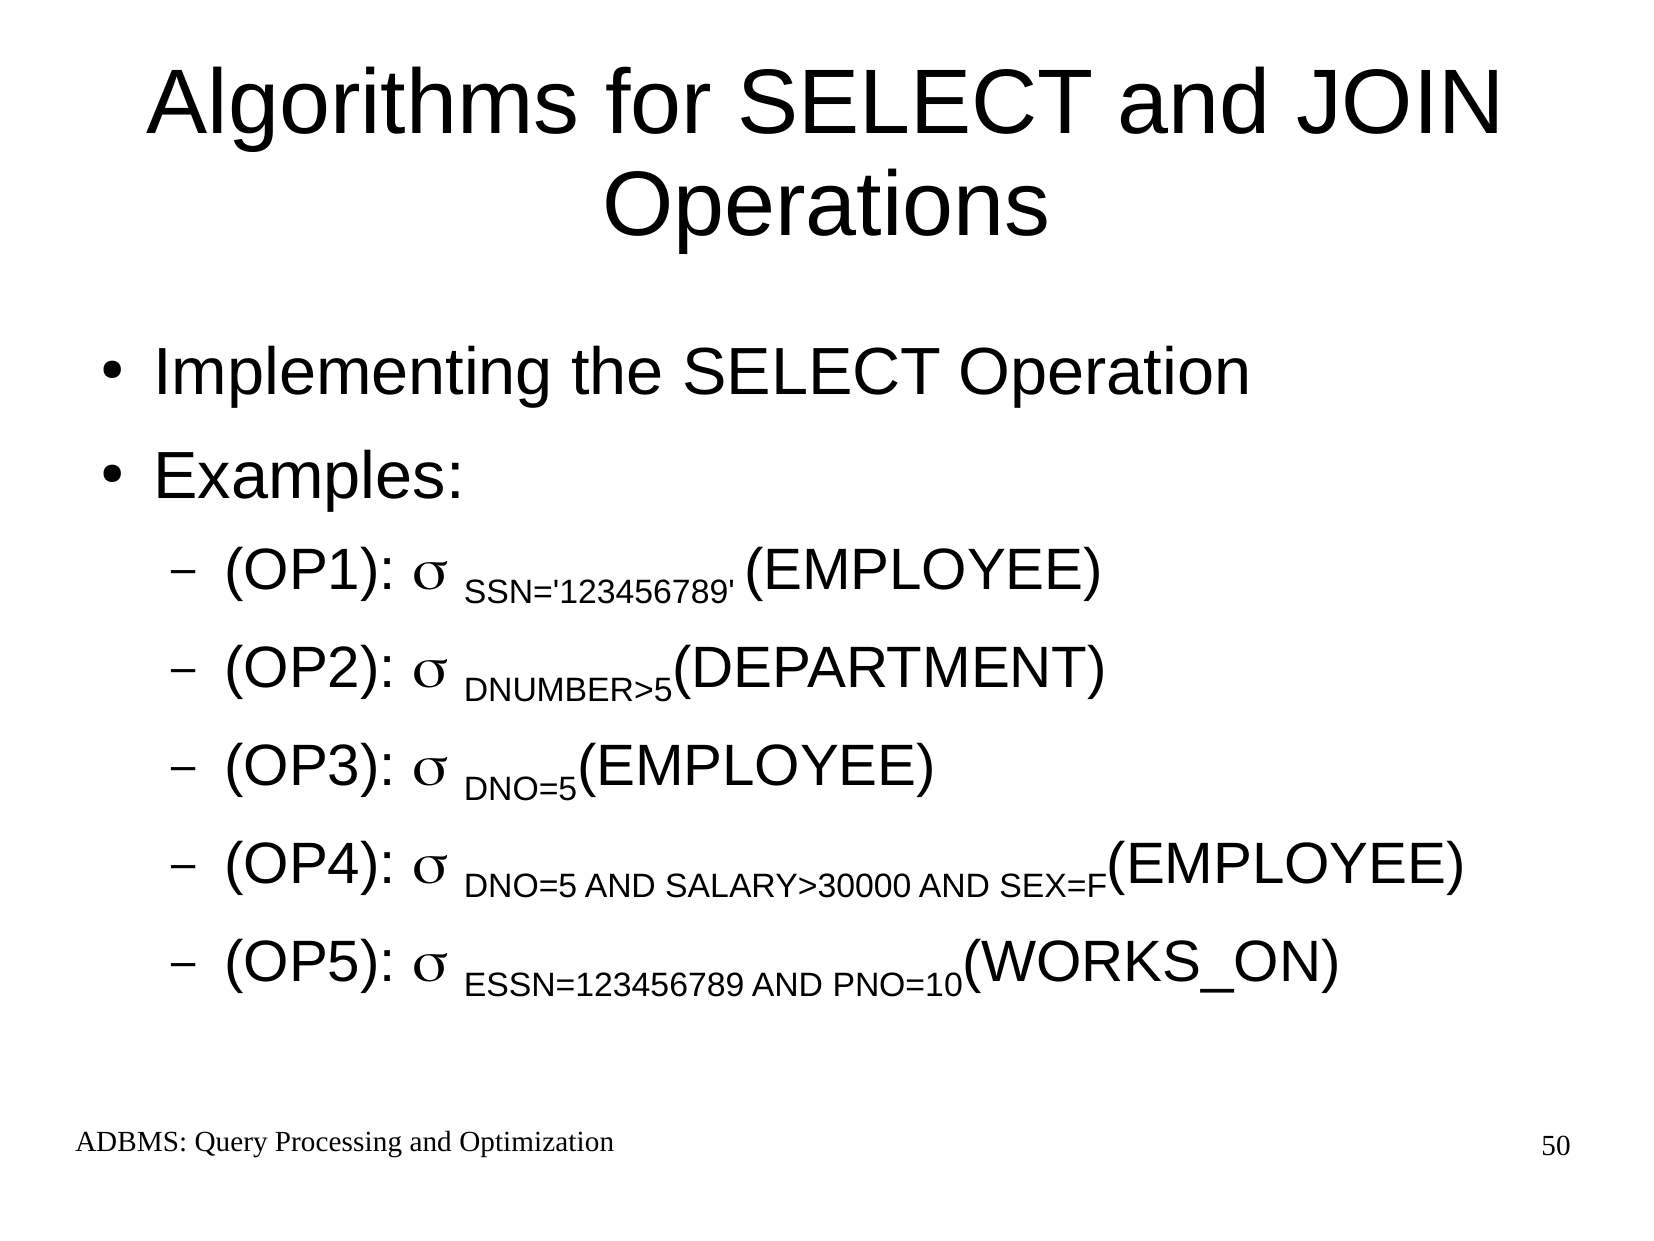

# Algorithms for SELECT and JOIN Operations
Implementing the SELECT Operation
Examples:
(OP1):  SSN='123456789' (EMPLOYEE)
(OP2):  DNUMBER>5(DEPARTMENT)
(OP3):  DNO=5(EMPLOYEE)
(OP4):  DNO=5 AND SALARY>30000 AND SEX=F(EMPLOYEE)
(OP5):  ESSN=123456789 AND PNO=10(WORKS_ON)